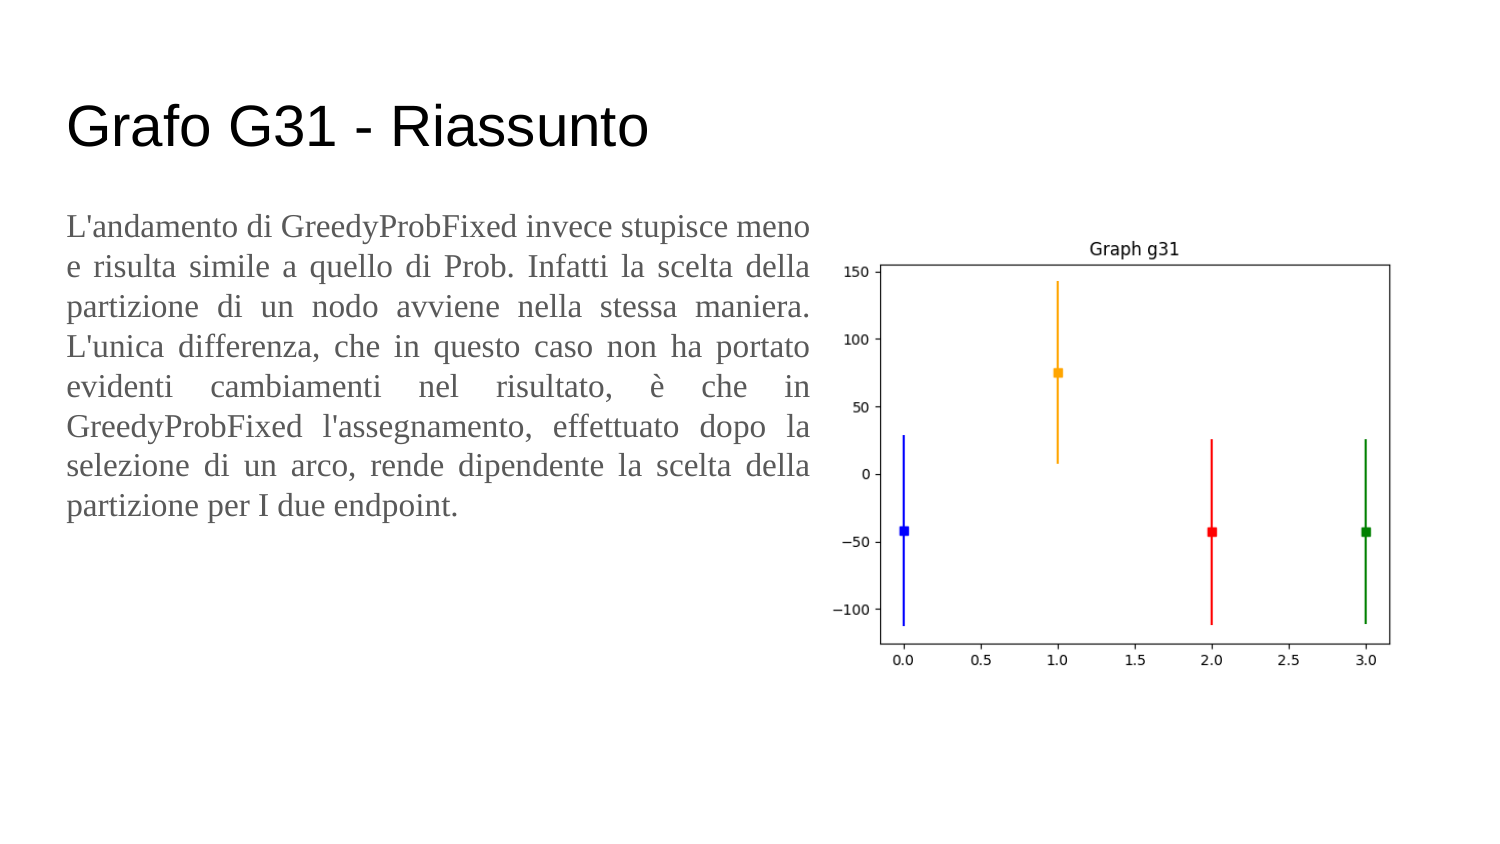

# Grafo G31 - Riassunto
L'andamento di GreedyProbFixed invece stupisce meno e risulta simile a quello di Prob. Infatti la scelta della partizione di un nodo avviene nella stessa maniera. L'unica differenza, che in questo caso non ha portato evidenti cambiamenti nel risultato, è che in GreedyProbFixed l'assegnamento, effettuato dopo la selezione di un arco, rende dipendente la scelta della partizione per I due endpoint.